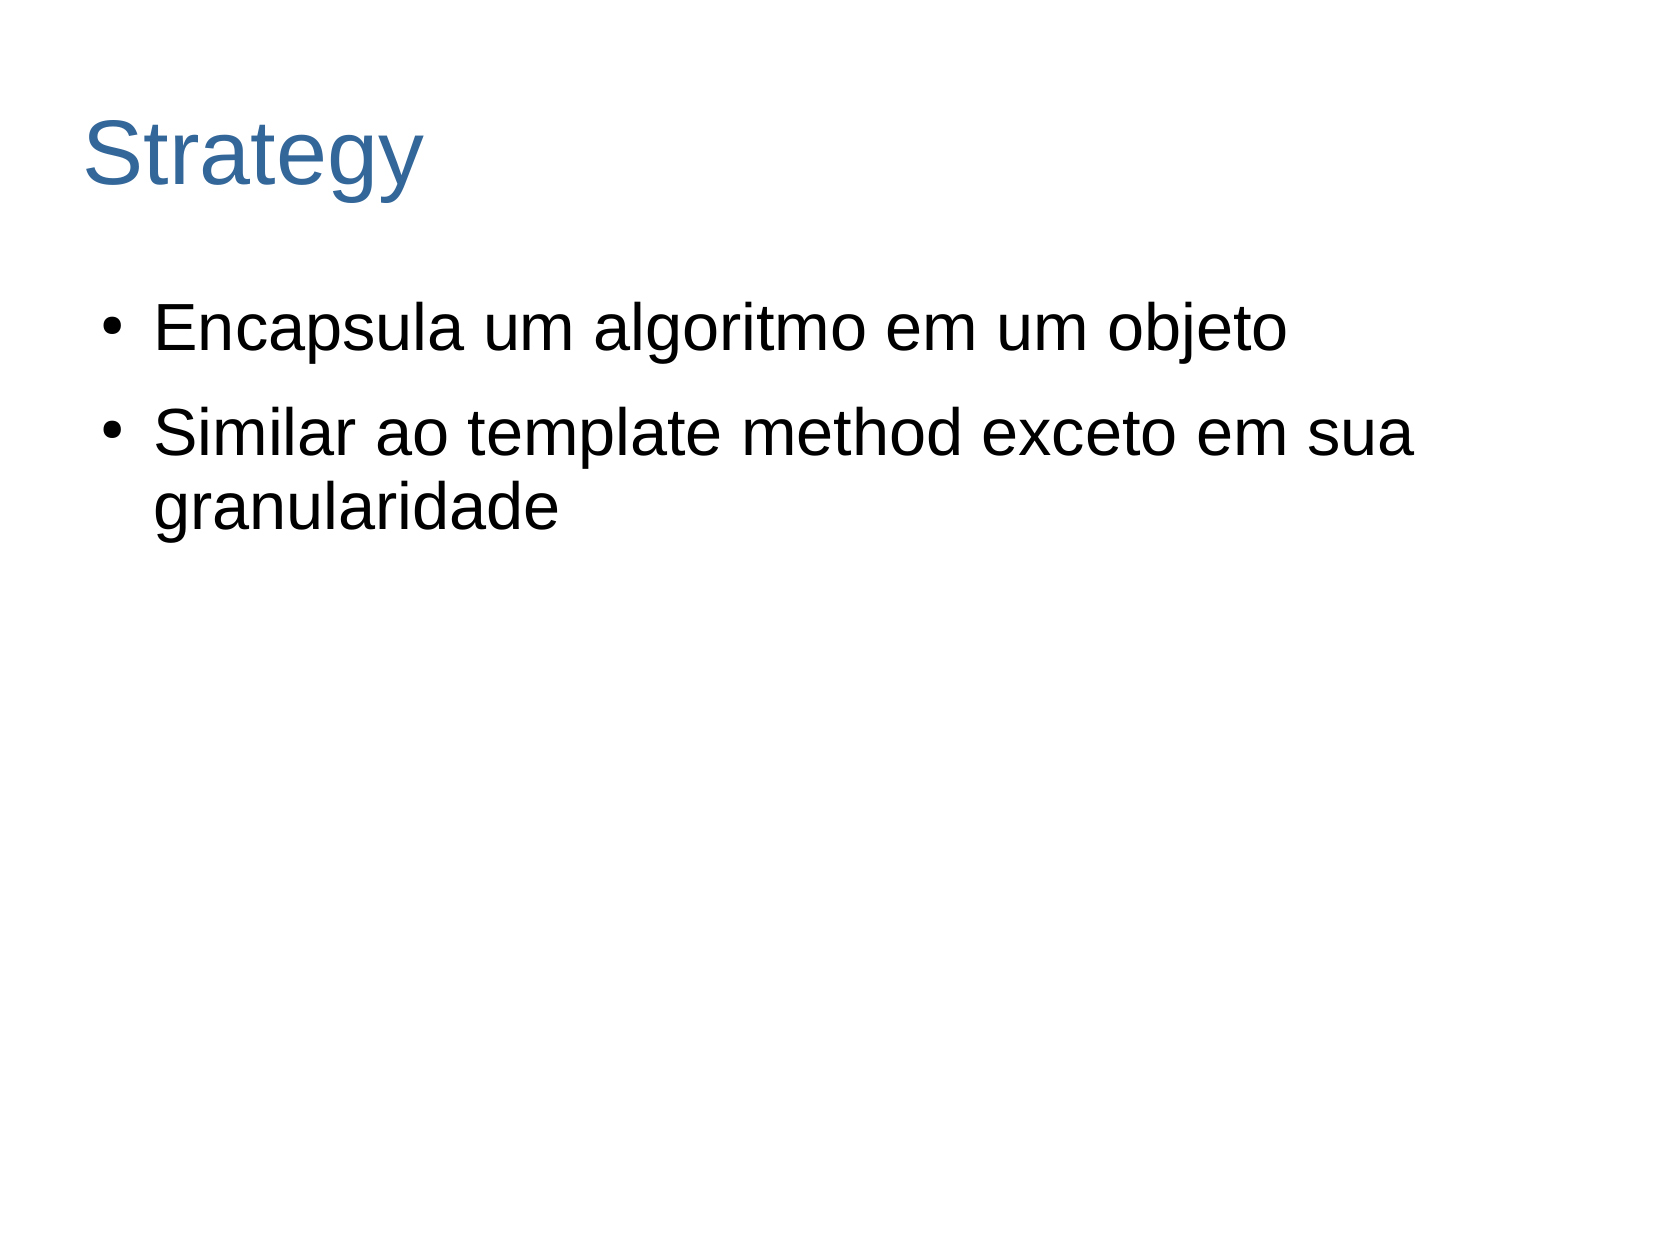

# Strategy
Encapsula um algoritmo em um objeto
Similar ao template method exceto em sua granularidade